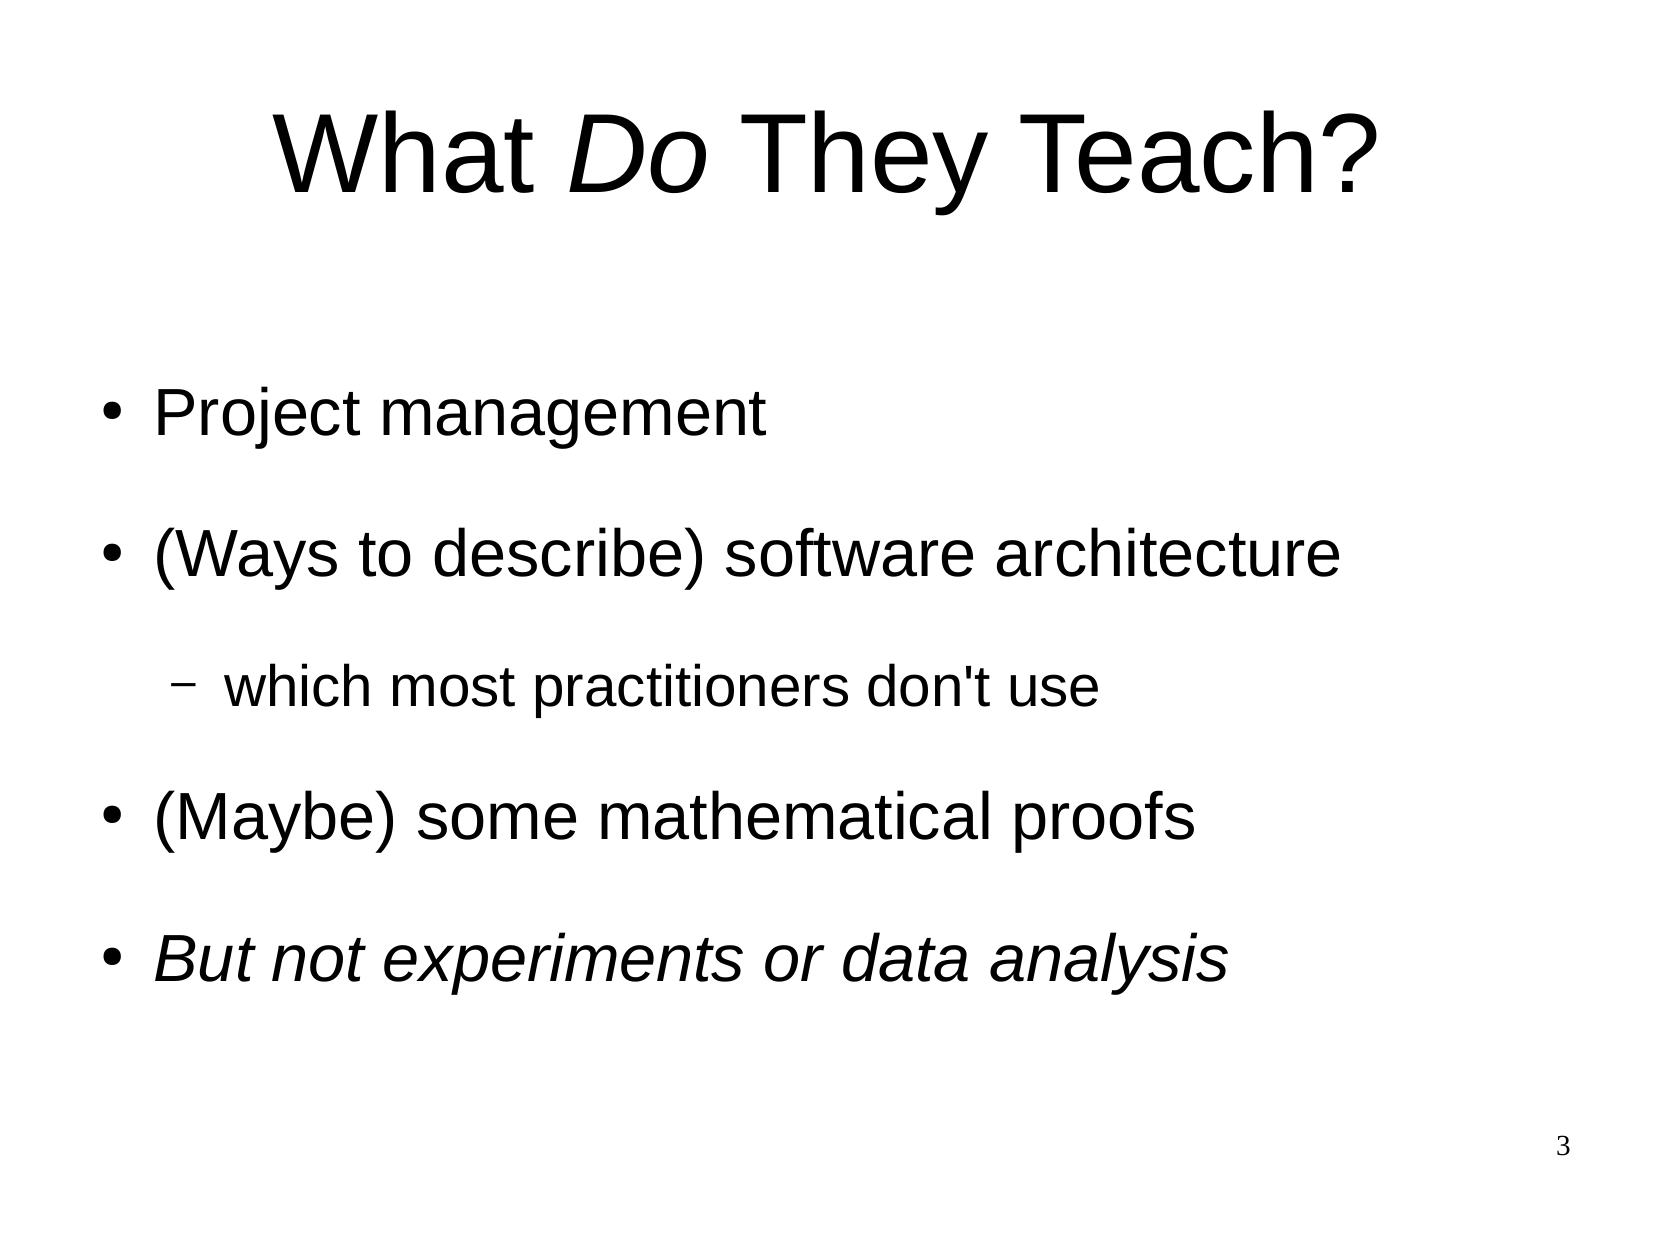

# What Do They Teach?
Project management
(Ways to describe) software architecture
which most practitioners don't use
(Maybe) some mathematical proofs
But not experiments or data analysis
3